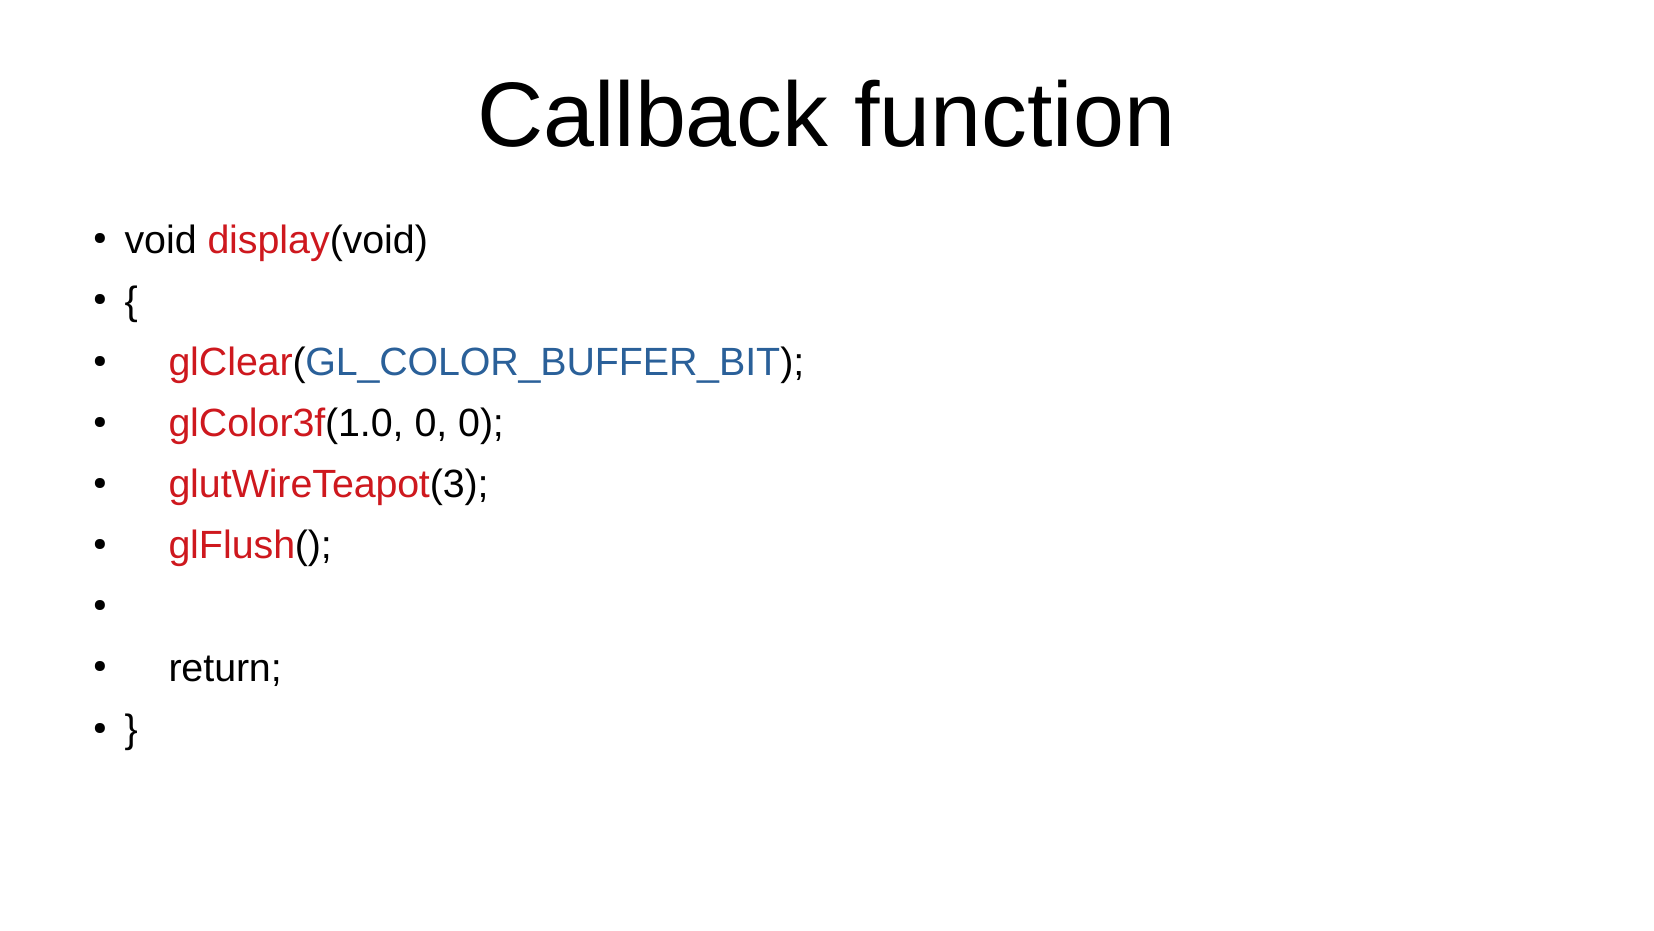

# Callback function
void display(void)
{
 glClear(GL_COLOR_BUFFER_BIT);
 glColor3f(1.0, 0, 0);
 glutWireTeapot(3);
 glFlush();
 return;
}